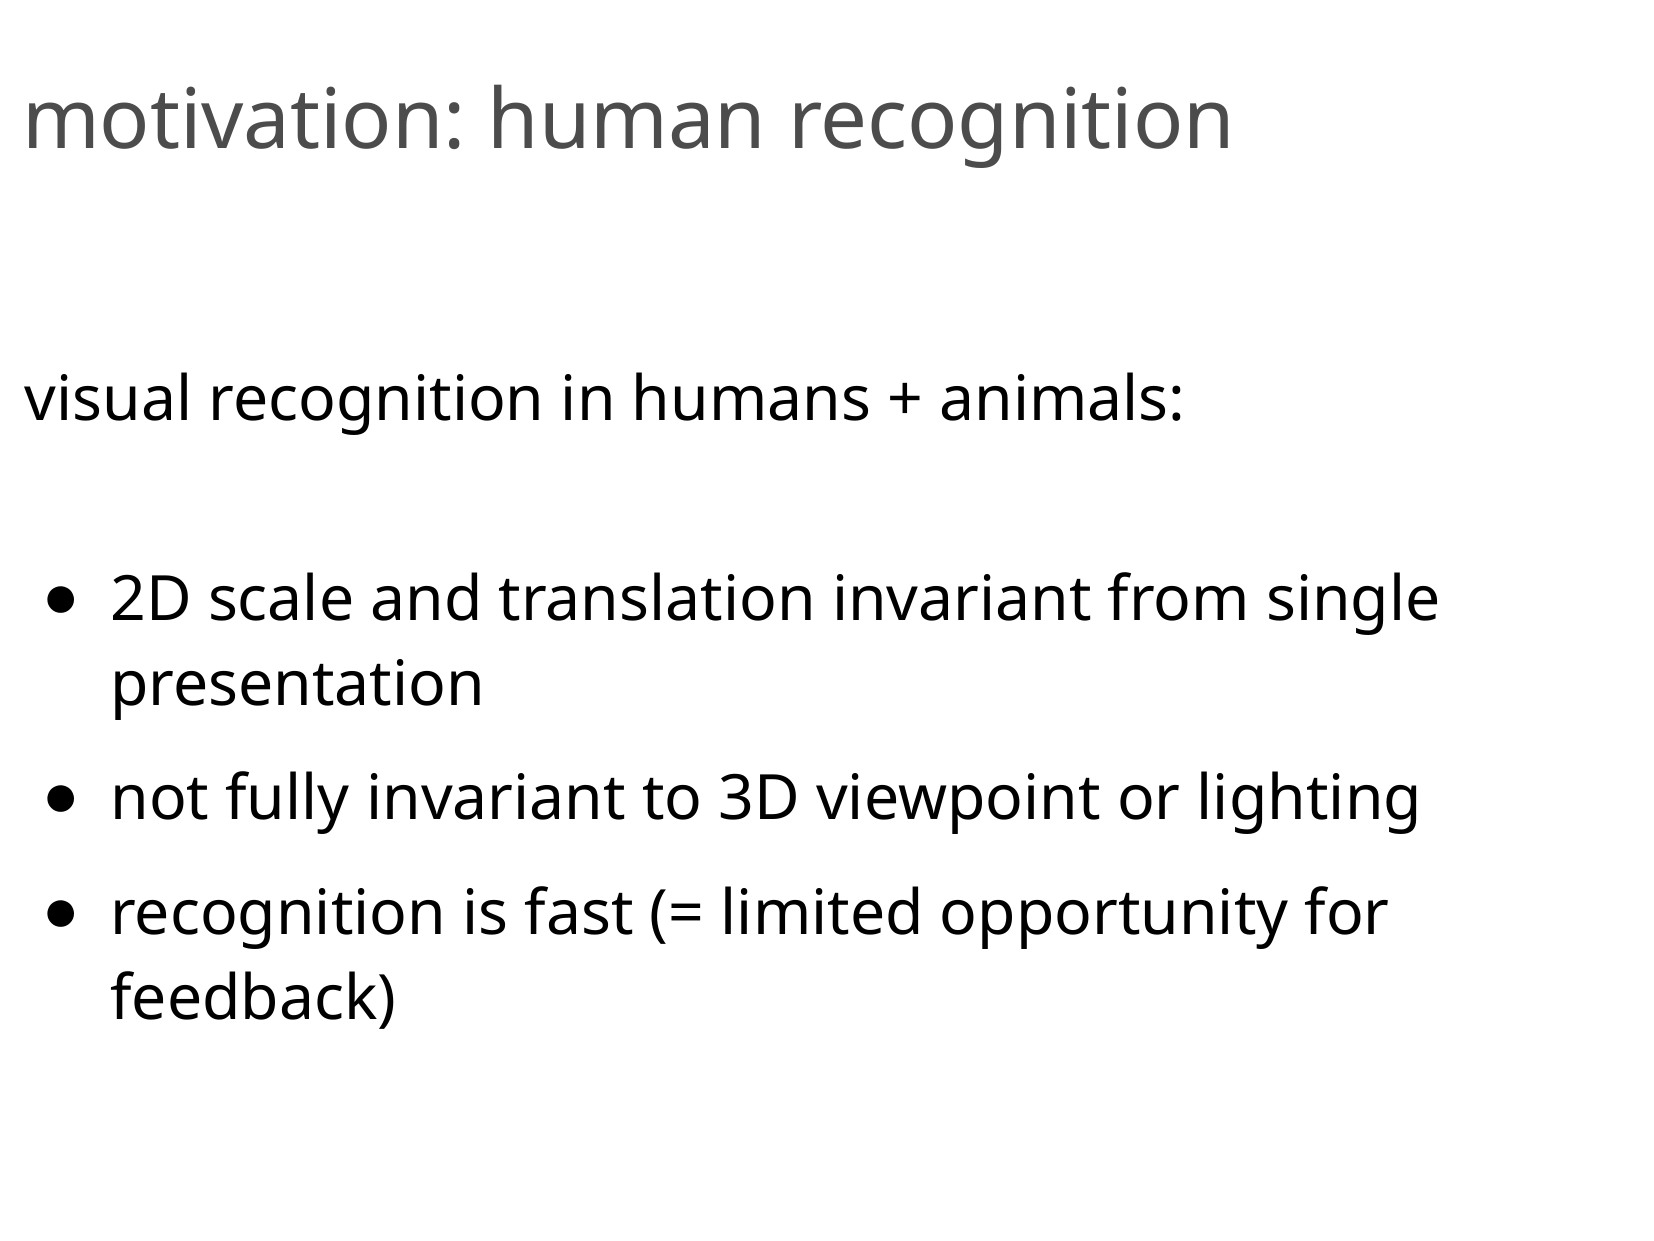

# motivation: human recognition
visual recognition in humans + animals:
2D scale and translation invariant from single presentation
not fully invariant to 3D viewpoint or lighting
recognition is fast (= limited opportunity for feedback)